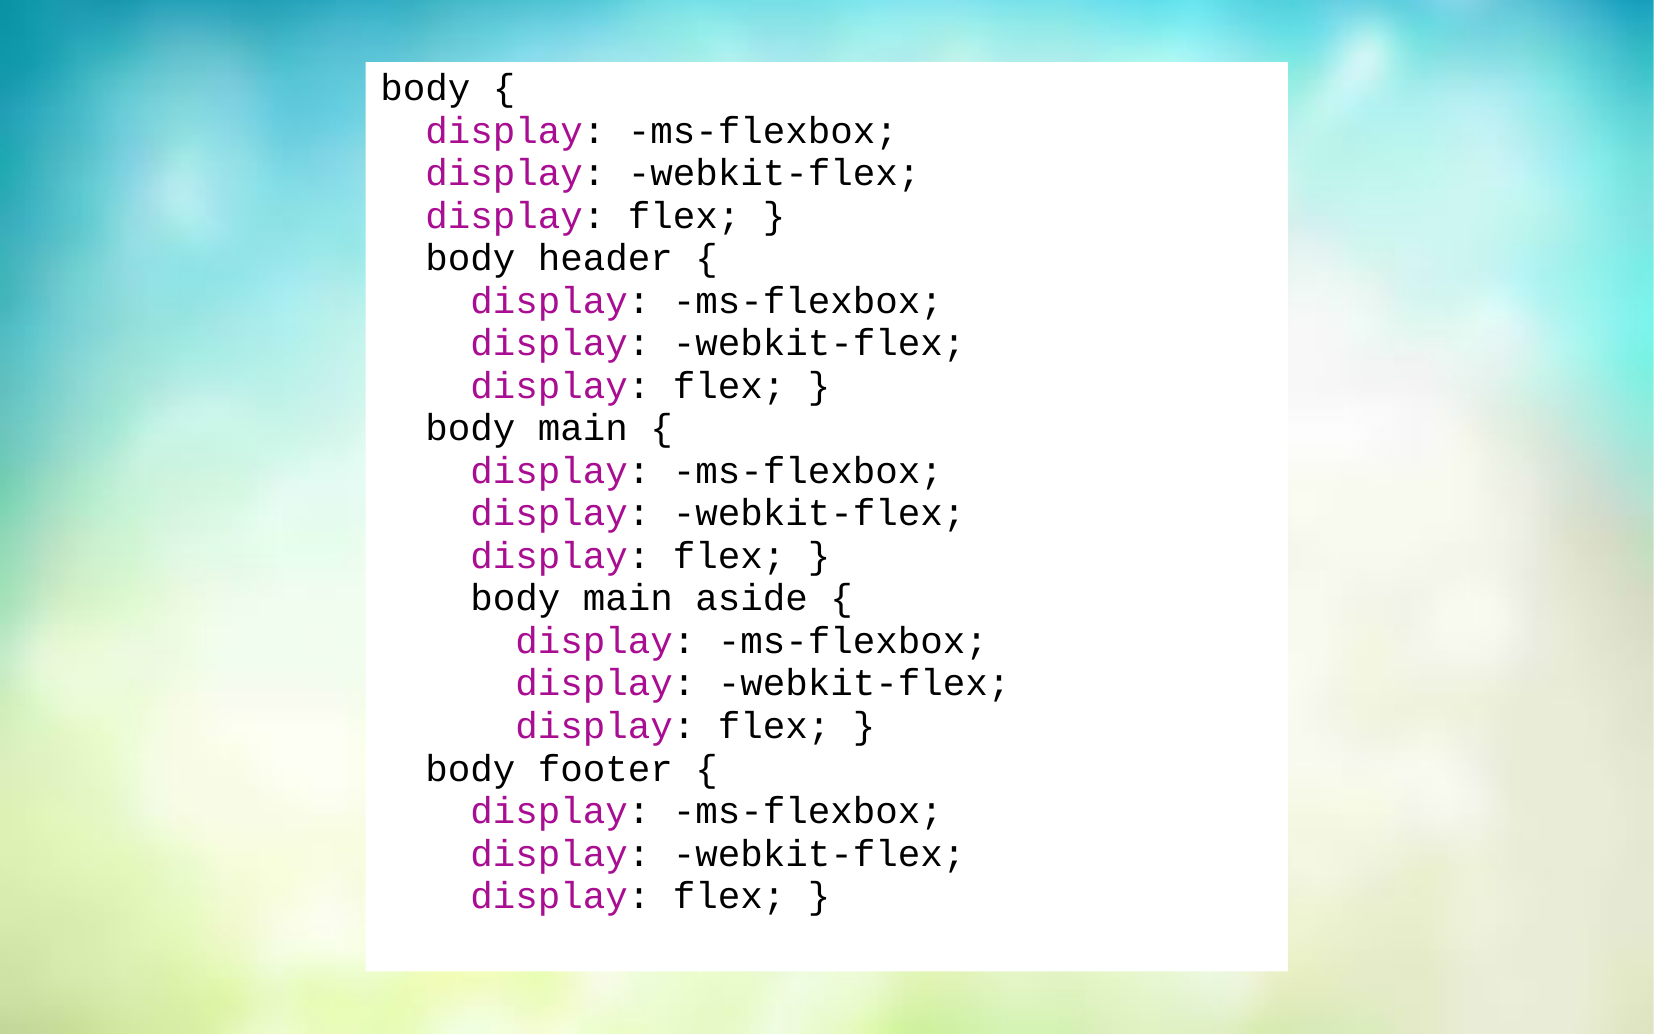

body {
 display: -ms-flexbox;
 display: -webkit-flex;
 display: flex; }
 body header {
 display: -ms-flexbox;
 display: -webkit-flex;
 display: flex; }
 body main {
 display: -ms-flexbox;
 display: -webkit-flex;
 display: flex; }
 body main aside {
 display: -ms-flexbox;
 display: -webkit-flex;
 display: flex; }
 body footer {
 display: -ms-flexbox;
 display: -webkit-flex;
 display: flex; }